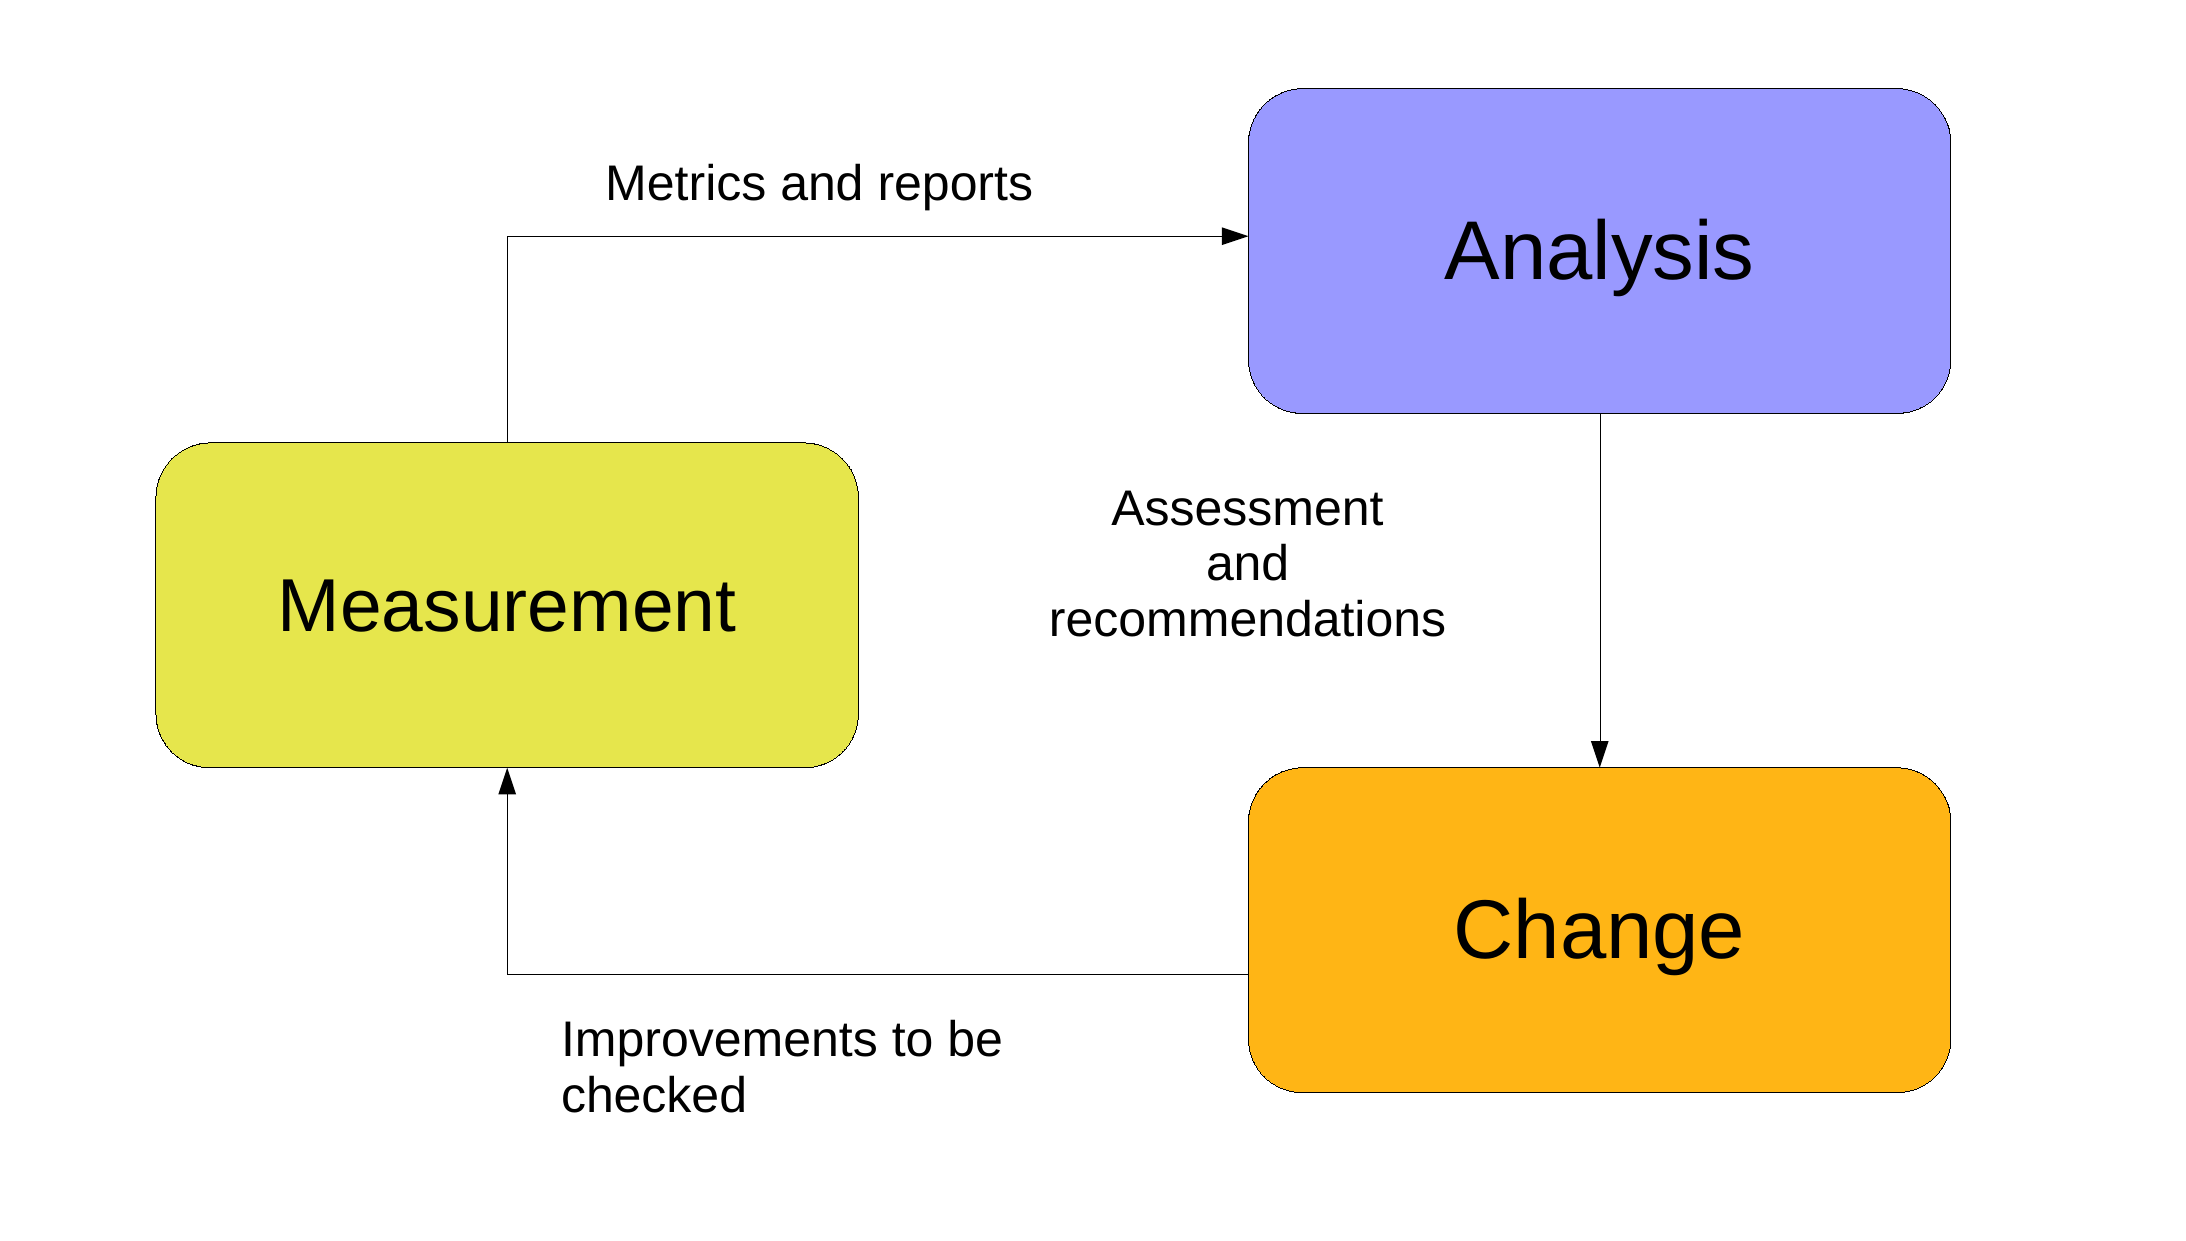

Analysis
Metrics and reports
Measurement
Assessment
and
recommendations
Change
Improvements to be
checked